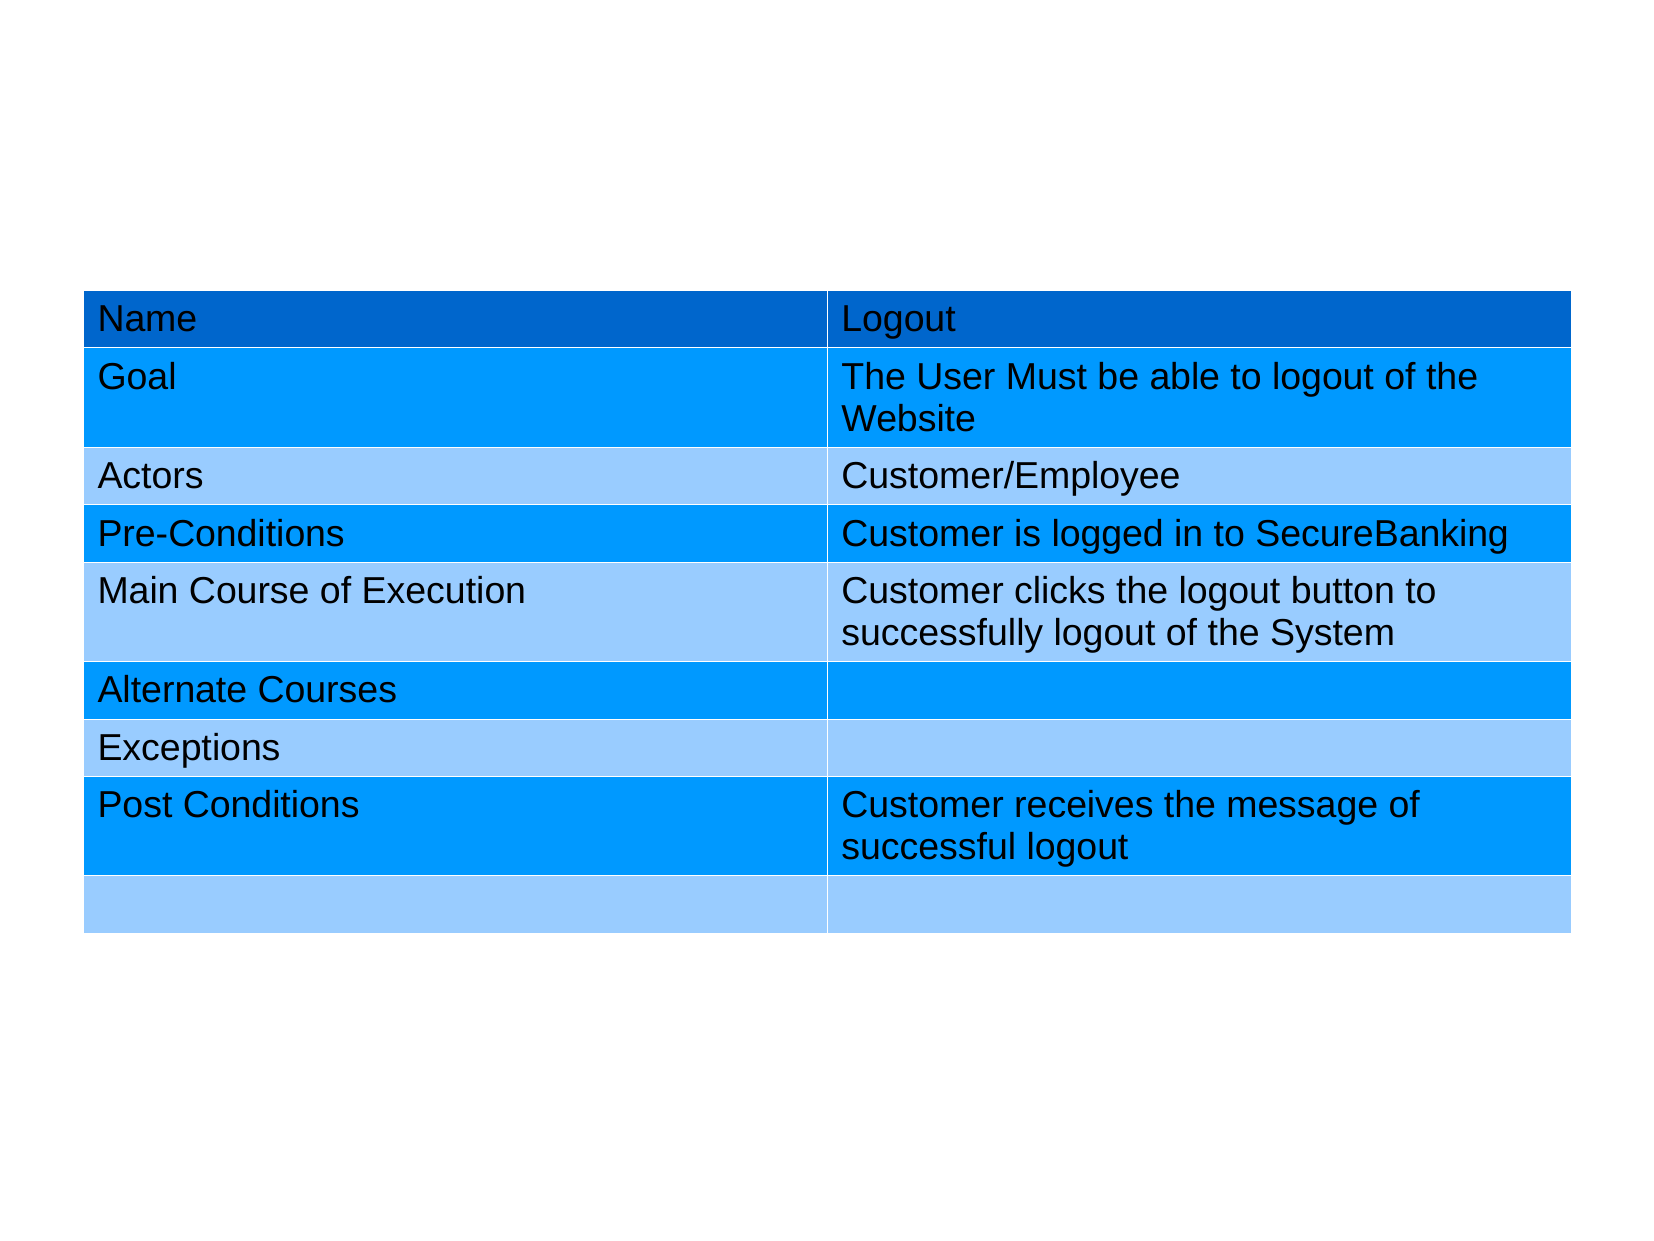

| Name | Logout |
| --- | --- |
| Goal | The User Must be able to logout of the Website |
| Actors | Customer/Employee |
| Pre-Conditions | Customer is logged in to SecureBanking |
| Main Course of Execution | Customer clicks the logout button to successfully logout of the System |
| Alternate Courses | |
| Exceptions | |
| Post Conditions | Customer receives the message of successful logout |
| | |